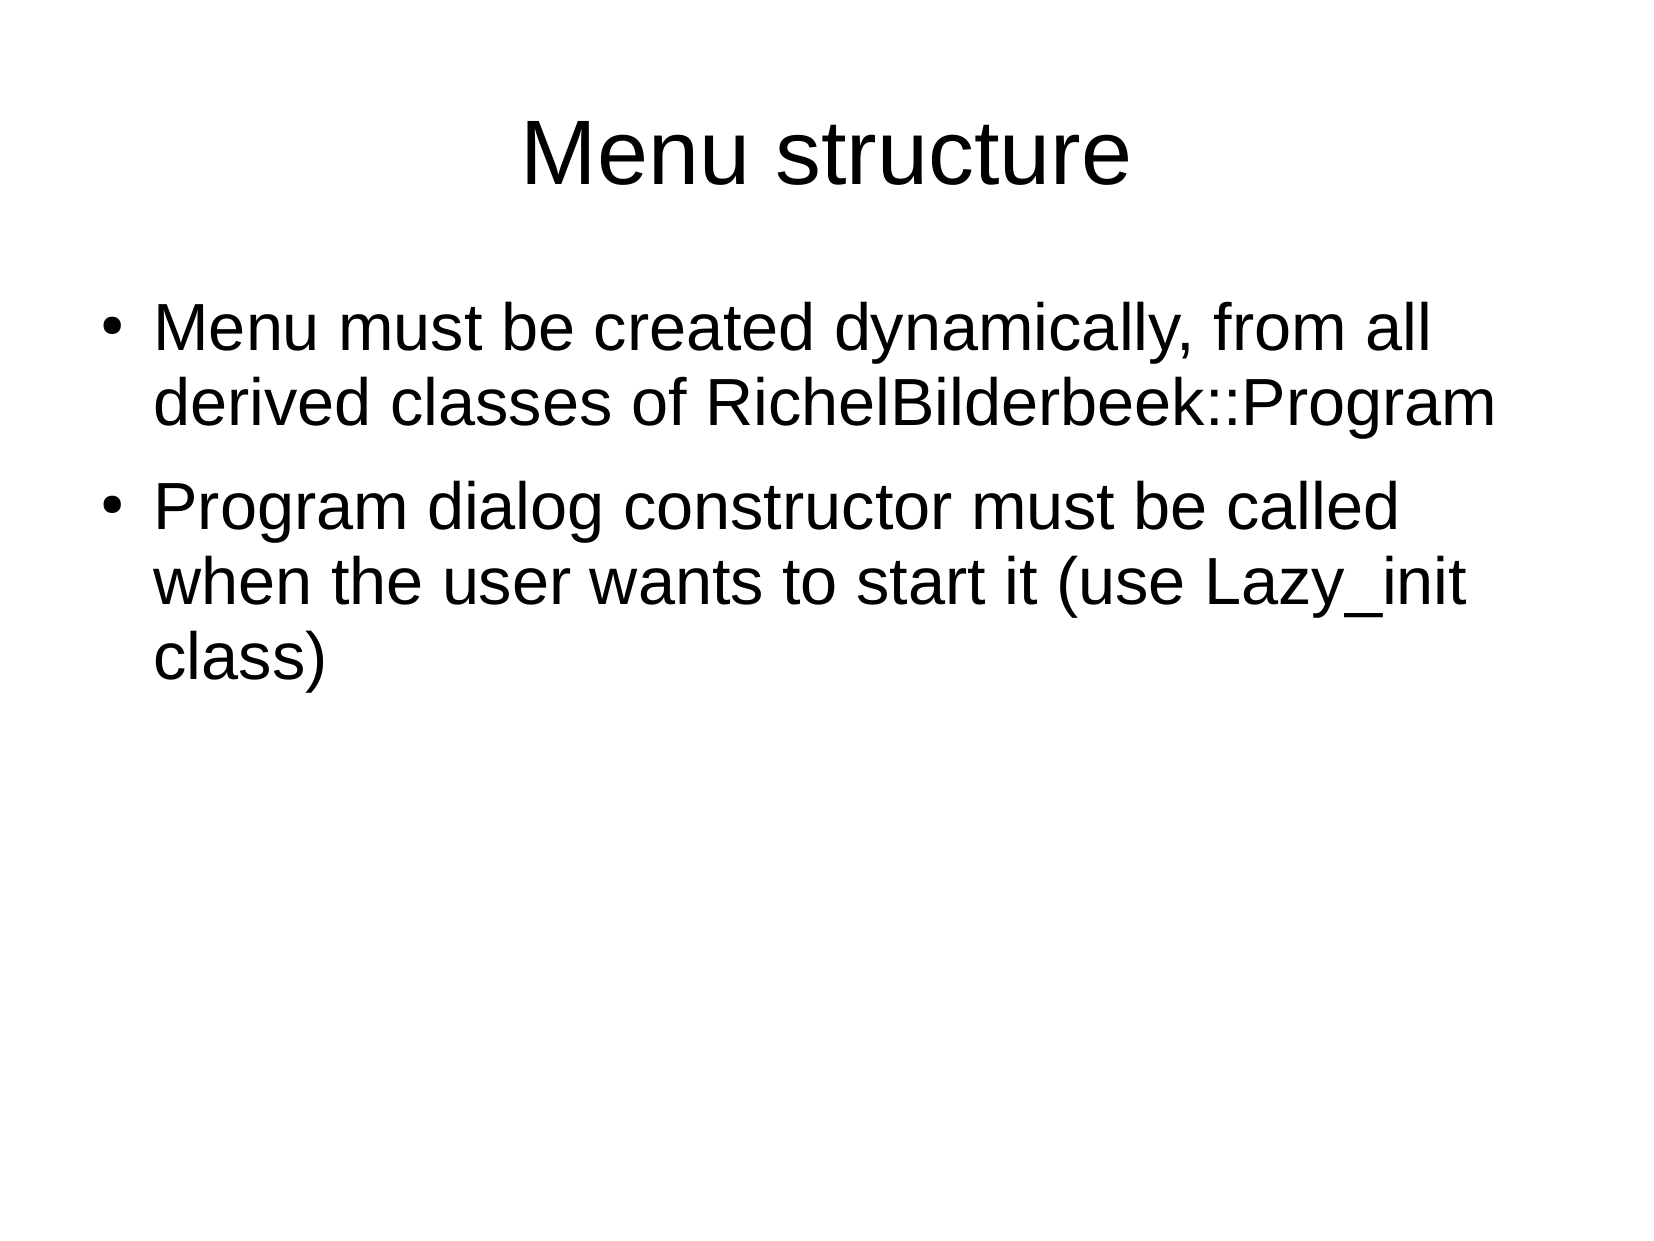

# Menu structure
Menu must be created dynamically, from all derived classes of RichelBilderbeek::Program
Program dialog constructor must be called when the user wants to start it (use Lazy_init class)